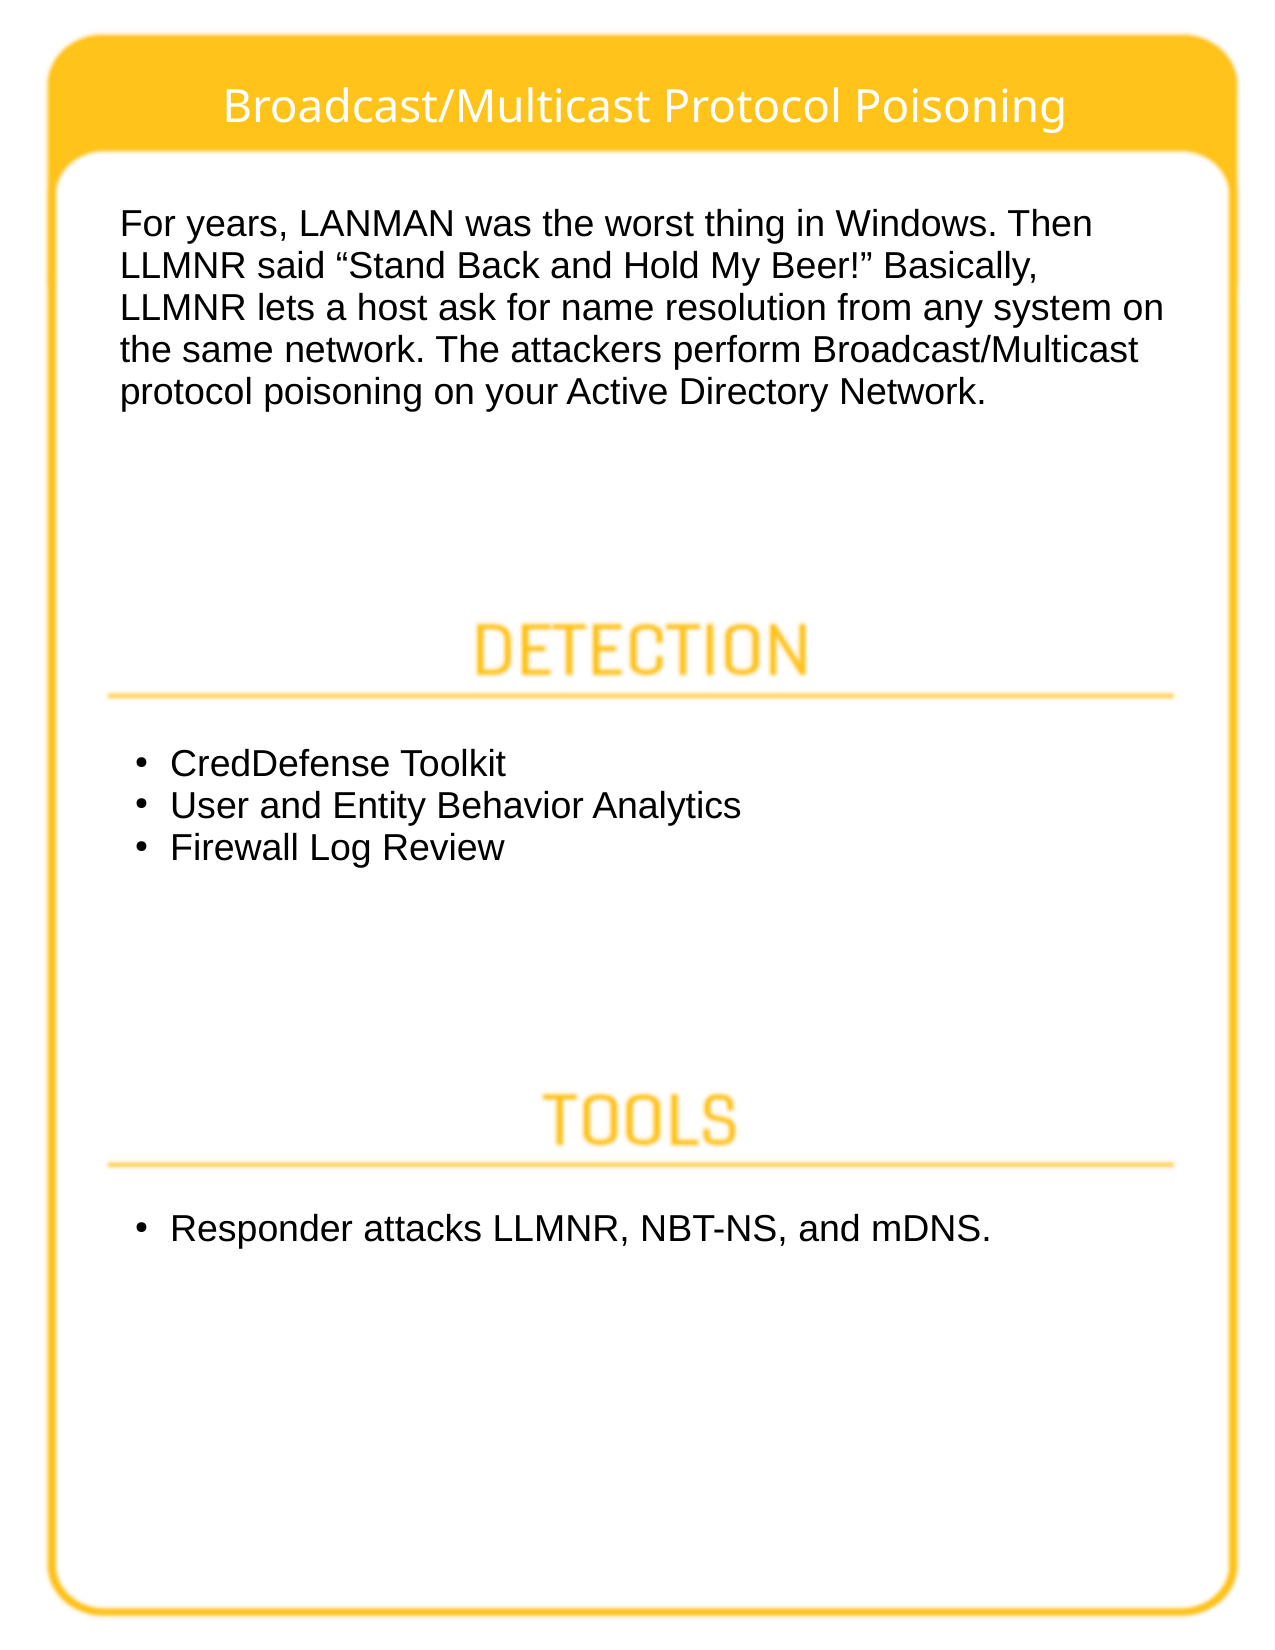

Broadcast/Multicast Protocol Poisoning
For years, LANMAN was the worst thing in Windows. Then LLMNR said “Stand Back and Hold My Beer!” Basically, LLMNR lets a host ask for name resolution from any system on the same network. The attackers perform Broadcast/Multicast protocol poisoning on your Active Directory Network.
CredDefense Toolkit
User and Entity Behavior Analytics
Firewall Log Review
Responder attacks LLMNR, NBT-NS, and mDNS.